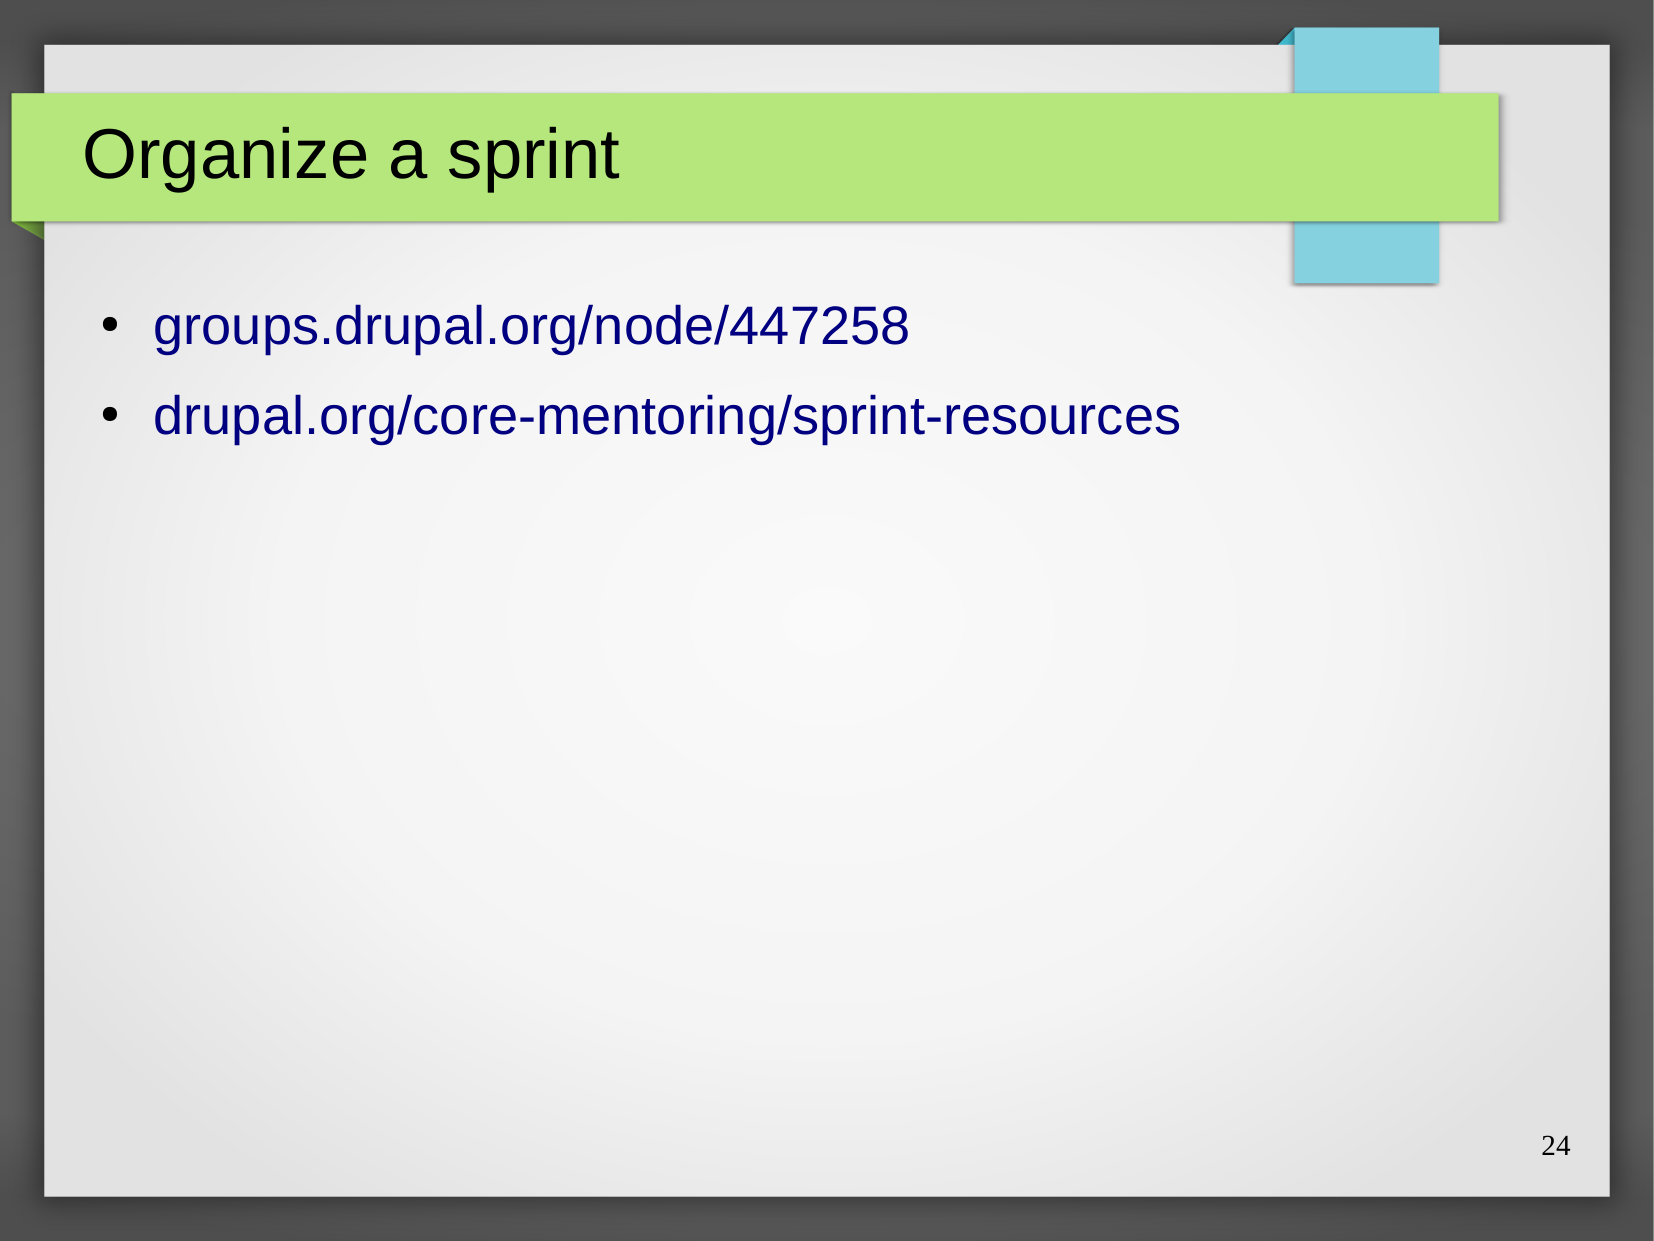

# Organize a sprint
groups.drupal.org/node/447258
drupal.org/core-mentoring/sprint-resources
24